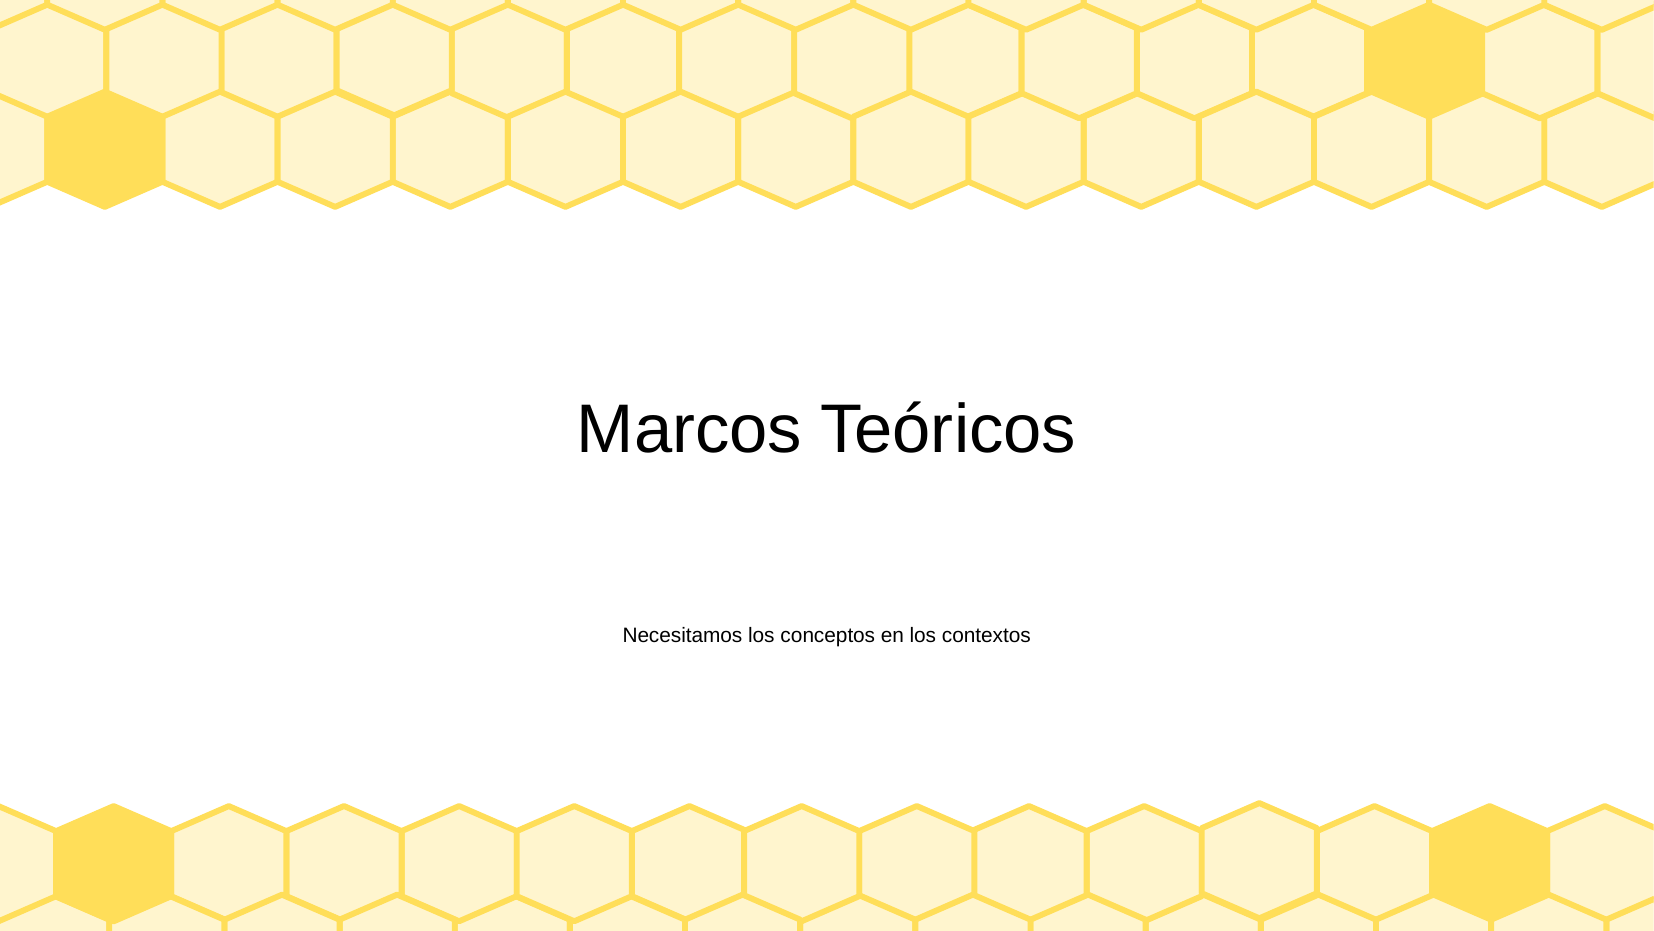

# Marcos Teóricos
Necesitamos los conceptos en los contextos